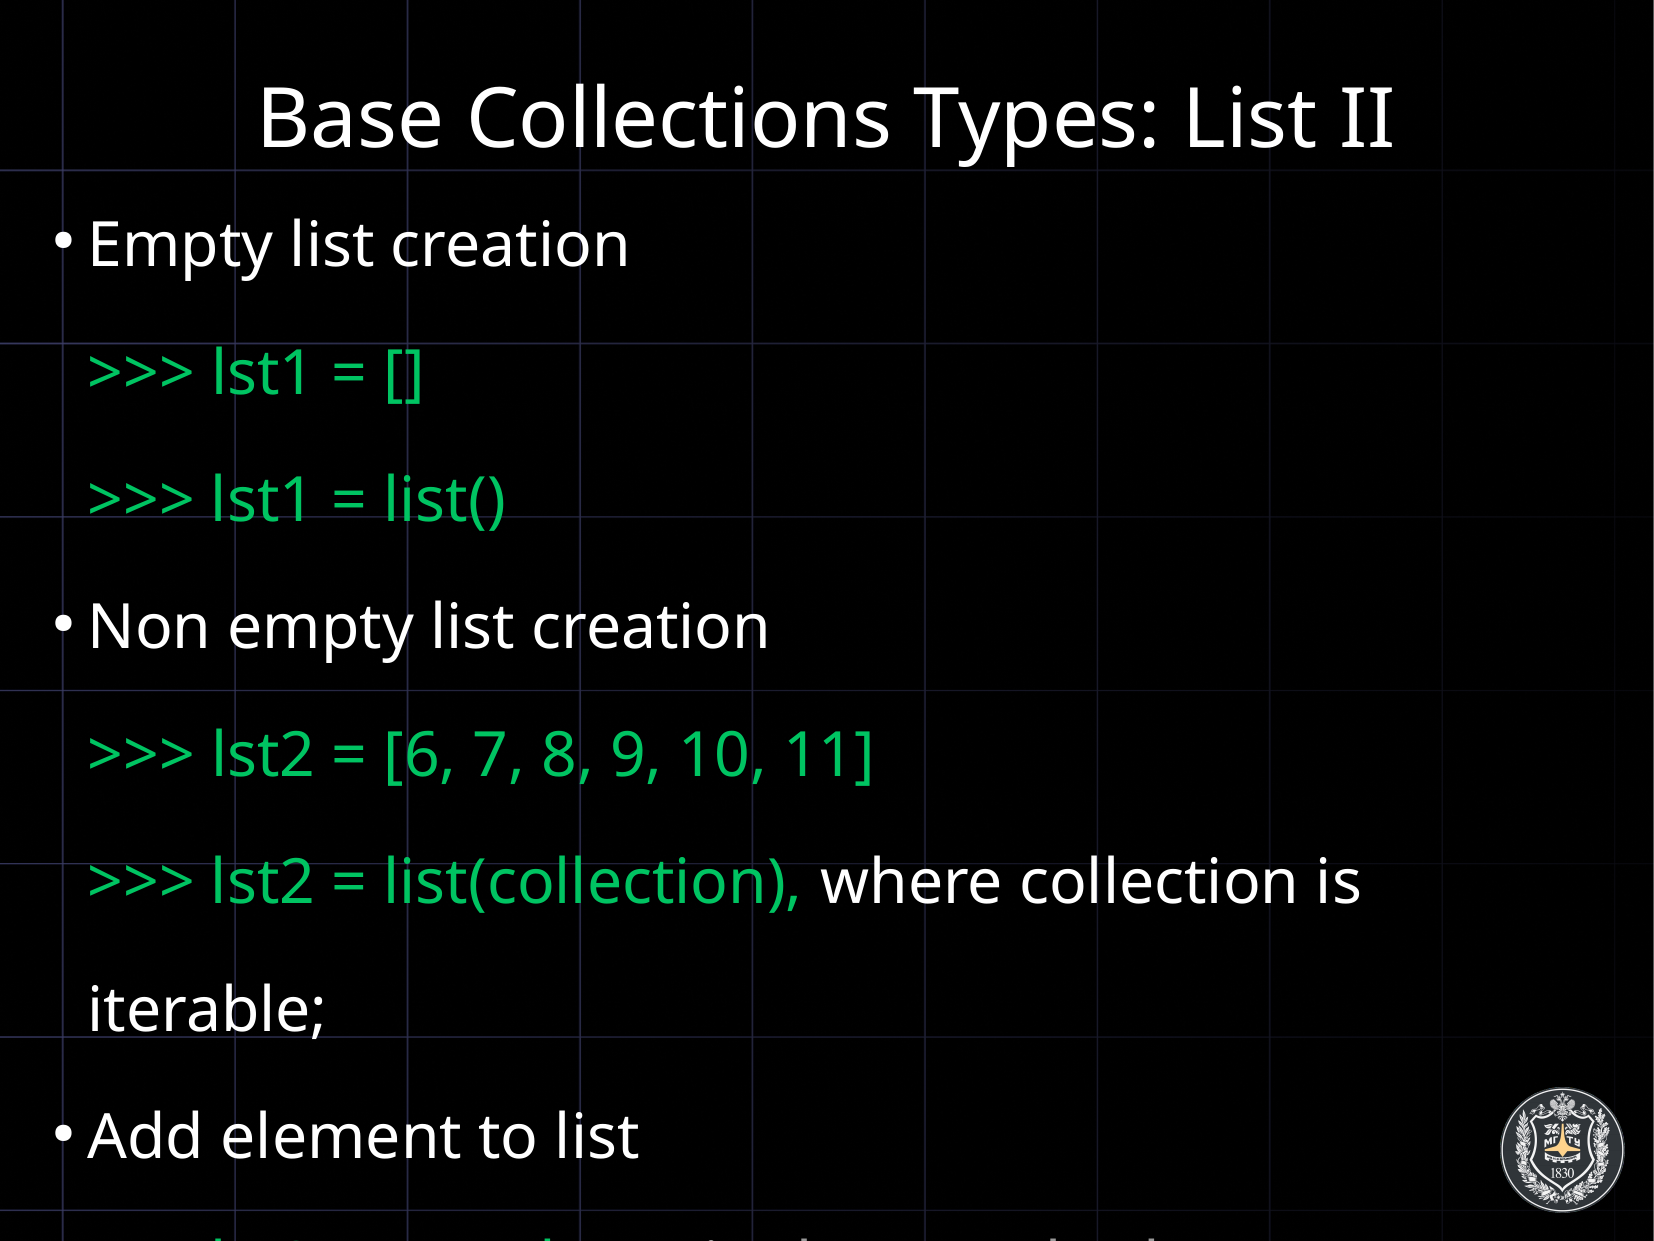

# Base Collections Types: List II
Empty list creation
>>> lst1 = []
>>> lst1 = list()
Non empty list creation
>>> lst2 = [6, 7, 8, 9, 10, 11]
>>> lst2 = list(collection), where collection is iterable;
Add element to list
>>> lst2.append(4) # inplace method